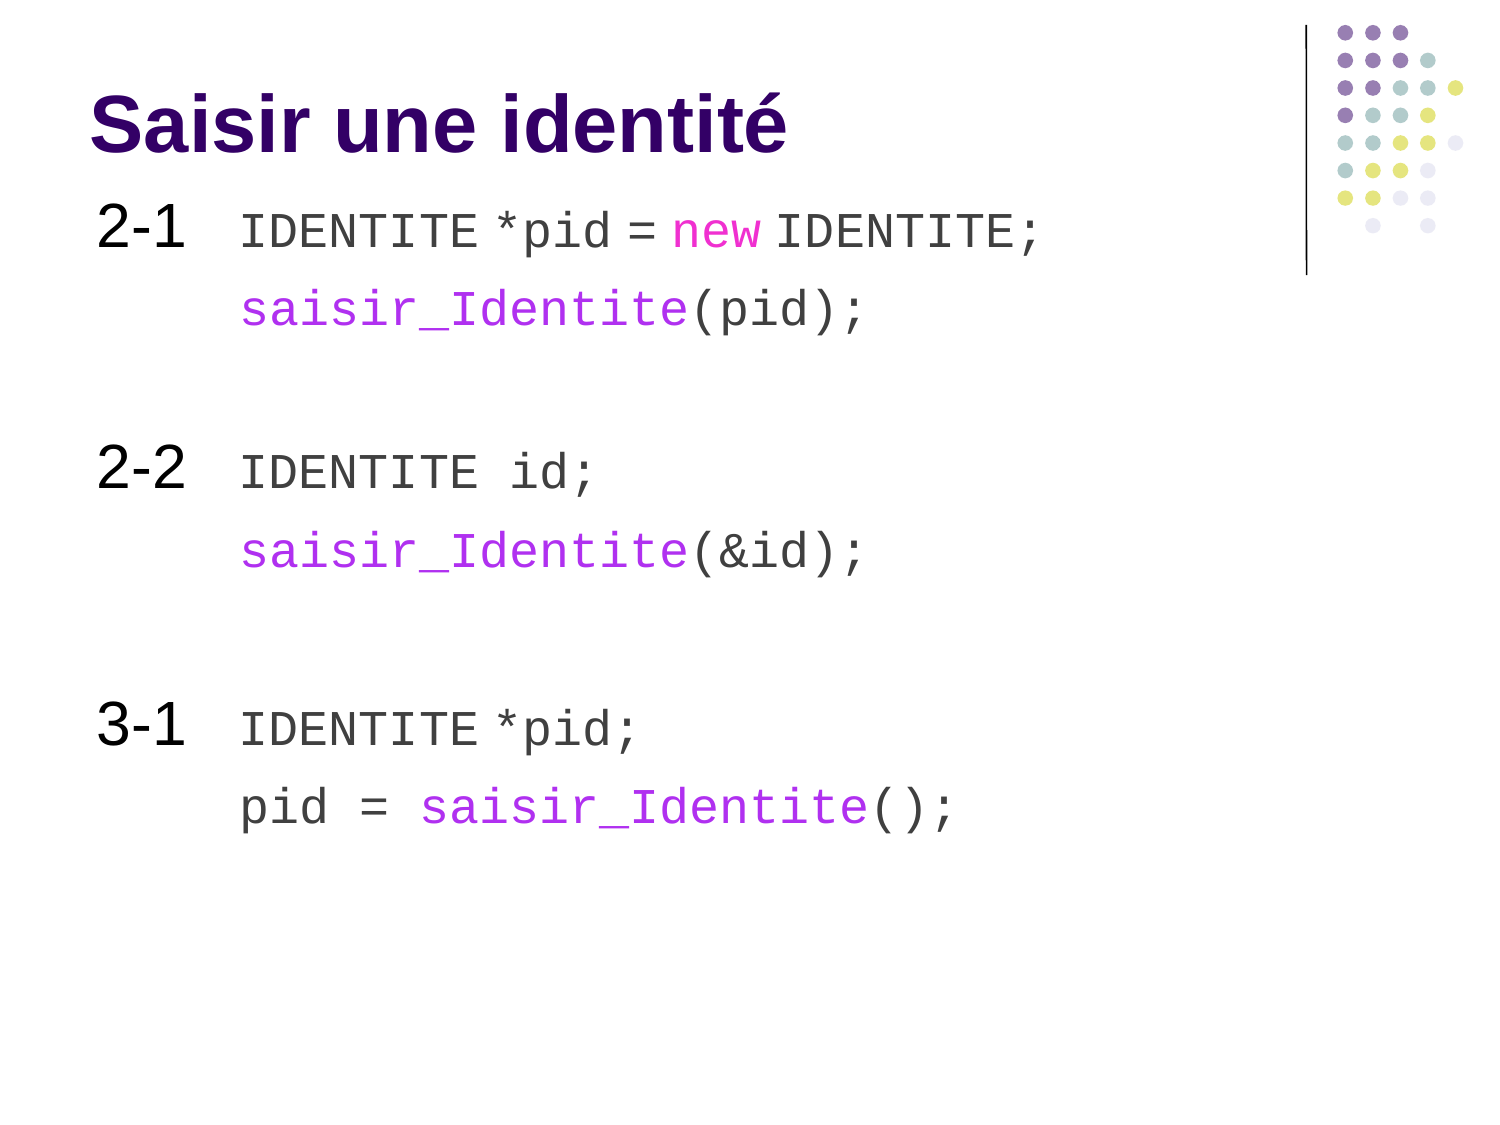

# Saisir une identité
2-1 IDENTITE *pid = new IDENTITE;
 saisir_Identite(pid);
2-2 IDENTITE id;
 saisir_Identite(&id);
3-1 IDENTITE *pid;
 pid = saisir_Identite();